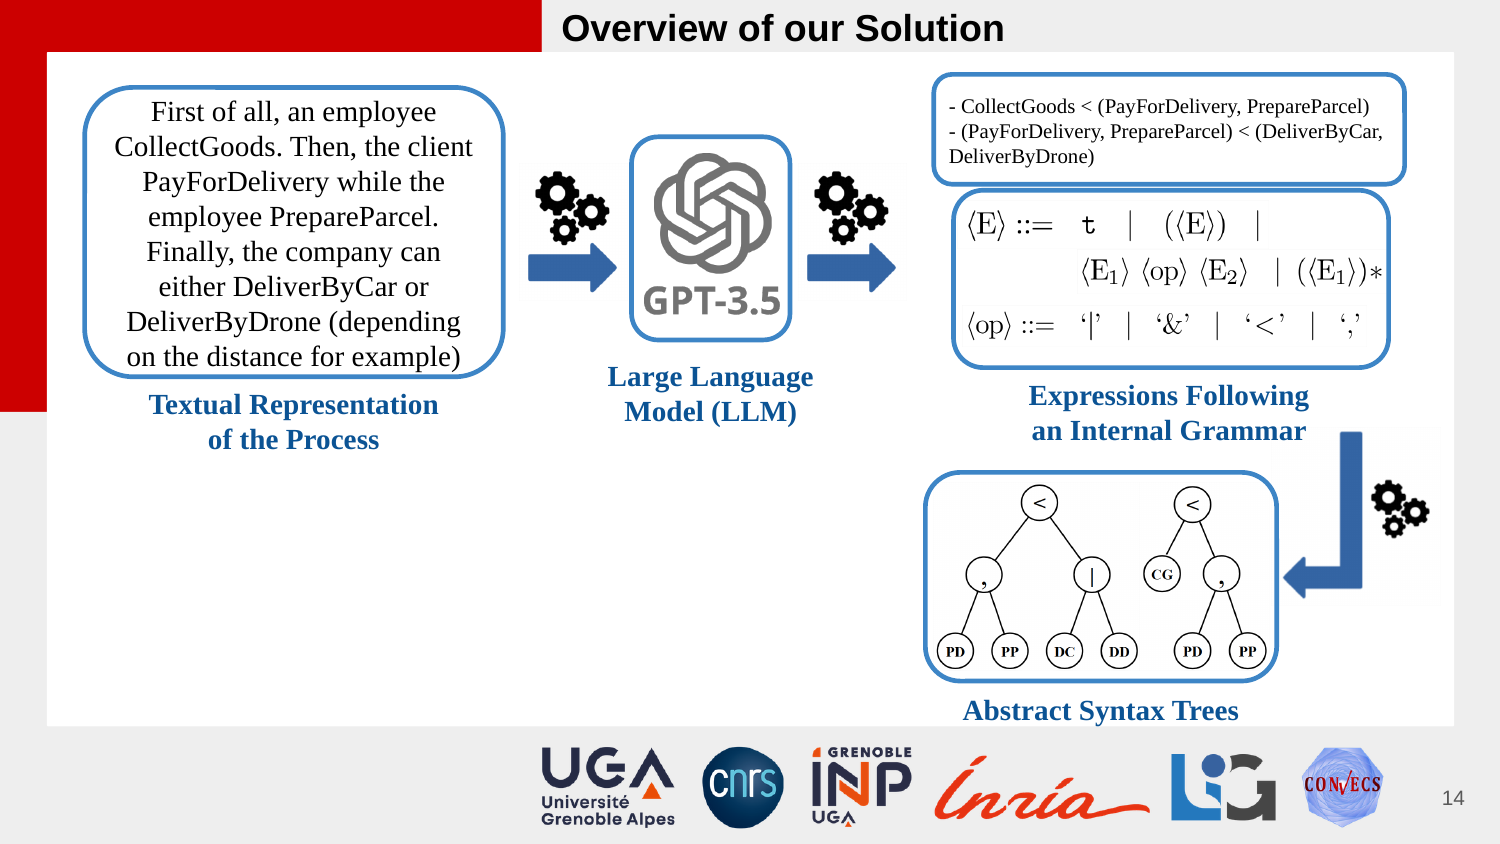

Overview of our Solution
- CollectGoods < (PayForDelivery, PrepareParcel)
- (PayForDelivery, PrepareParcel) < (DeliverByCar,
DeliverByDrone)
First of all, an employee CollectGoods. Then, the client PayForDelivery while the employee PrepareParcel. Finally, the company can either DeliverByCar or DeliverByDrone (depending on the distance for example)
Large Language
Model (LLM)
Expressions Following an Internal Grammar
Textual Representation
of the Process
Abstract Syntax Trees